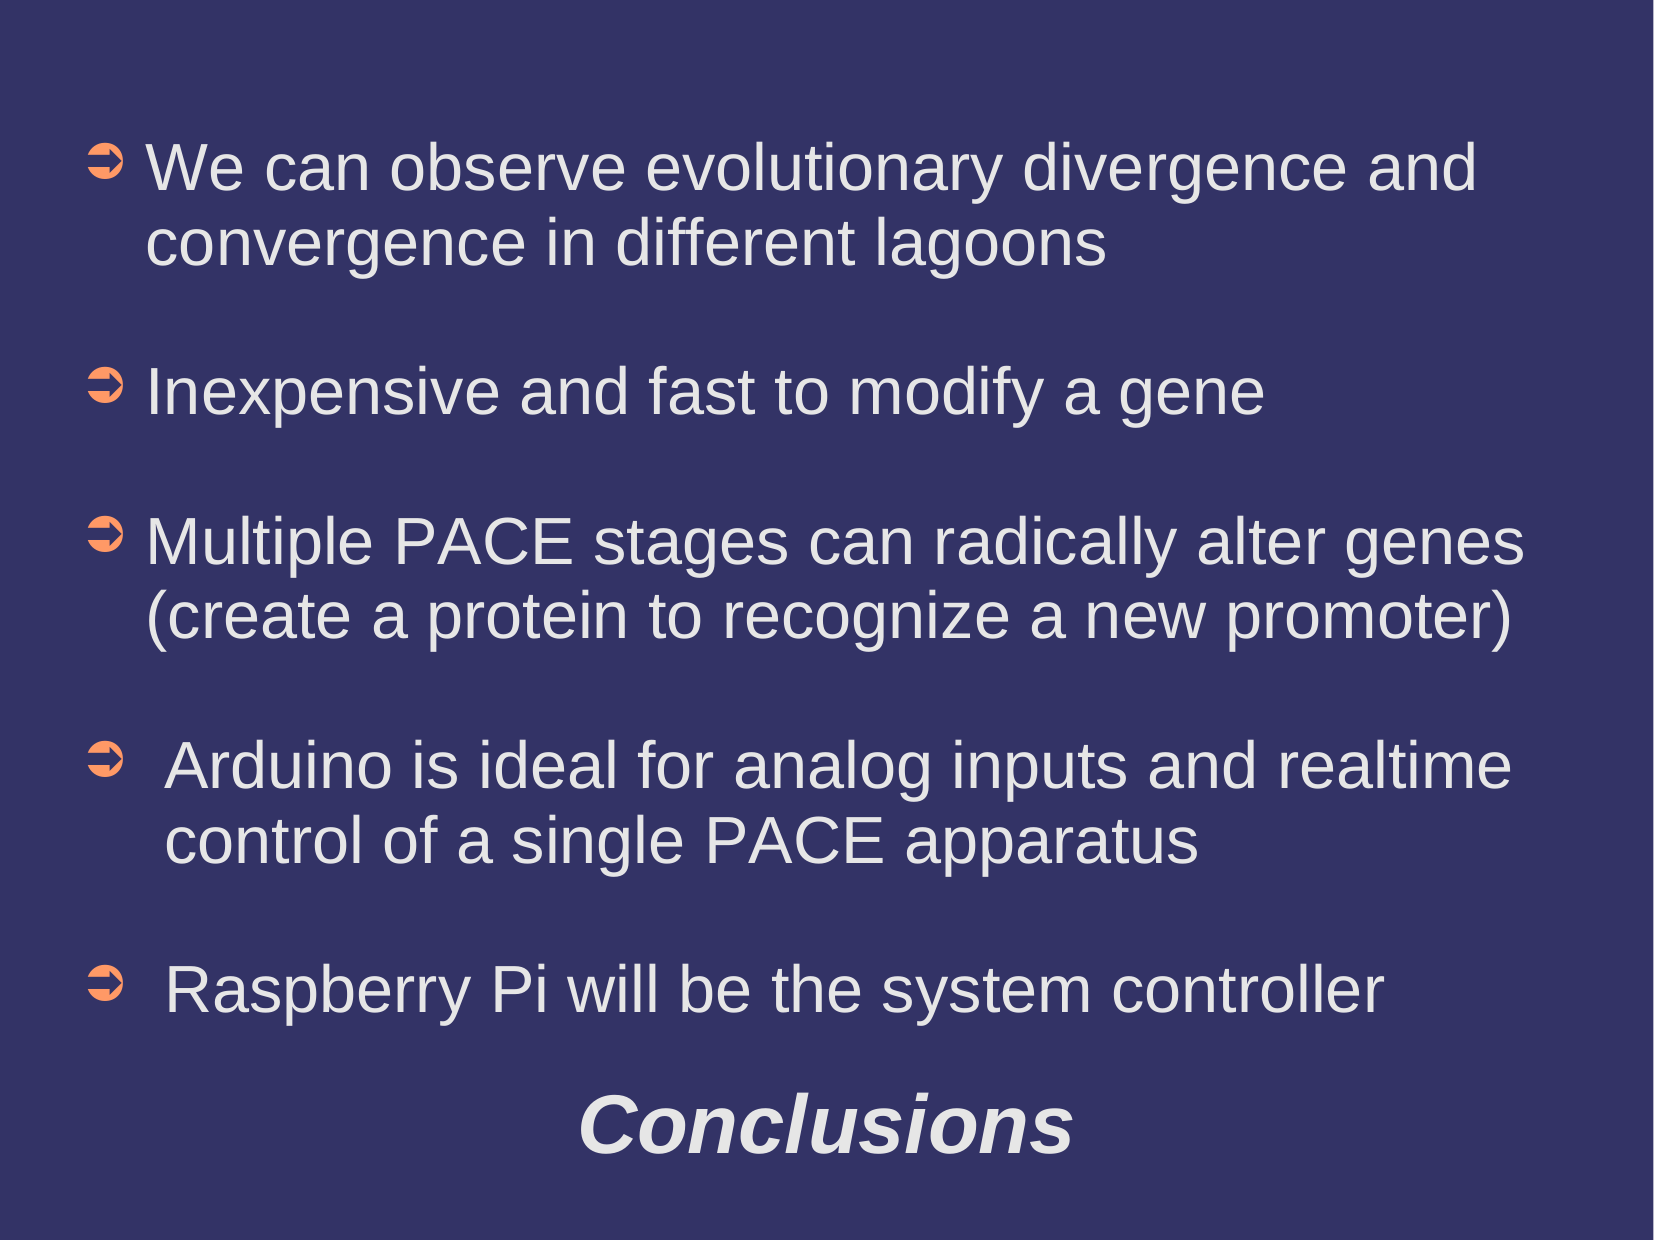

We can observe evolutionary divergence and
 convergence in different lagoons
 Inexpensive and fast to modify a gene
 Multiple PACE stages can radically alter genes
 (create a protein to recognize a new promoter)
 Arduino is ideal for analog inputs and realtime
 control of a single PACE apparatus
 Raspberry Pi will be the system controller
# Conclusions